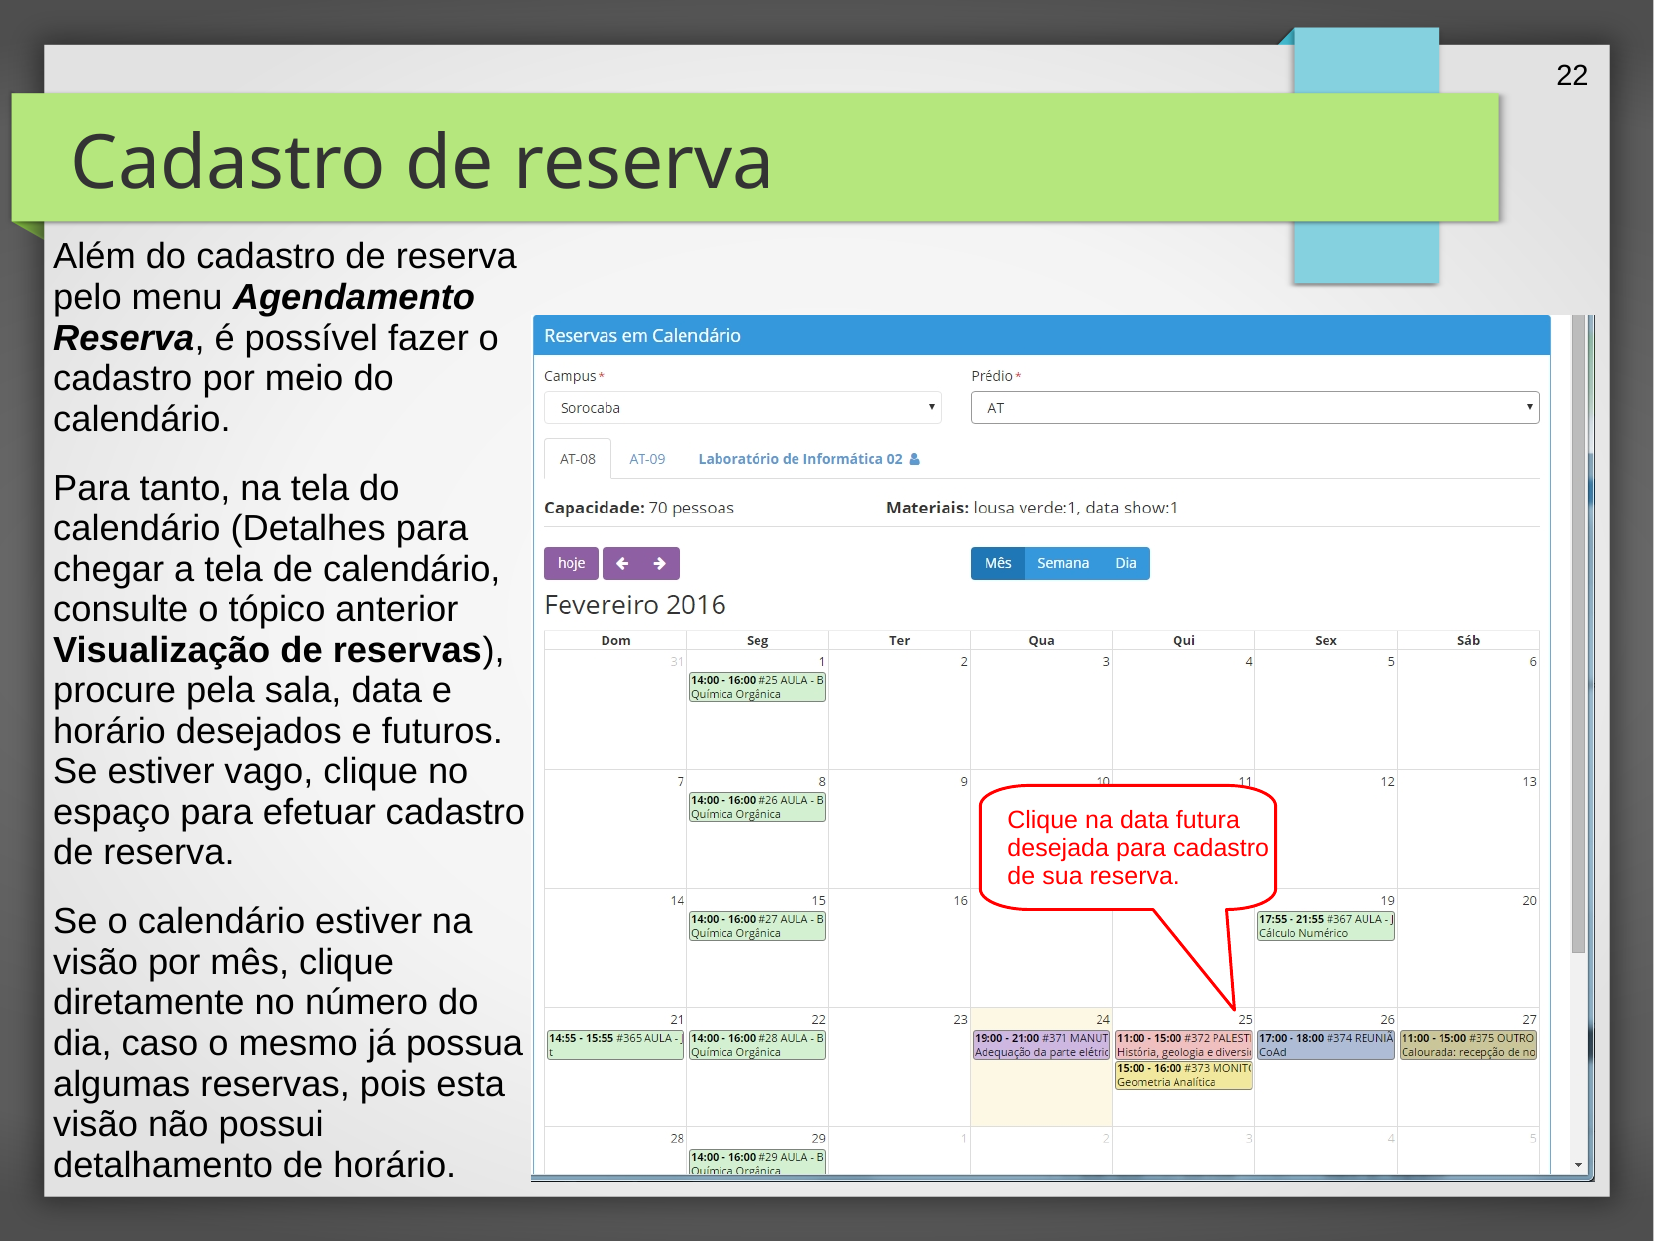

22
# Cadastro de reserva
Além do cadastro de reserva pelo menu Agendamento Reserva, é possível fazer o cadastro por meio do calendário.
Para tanto, na tela do calendário (Detalhes para chegar a tela de calendário, consulte o tópico anterior Visualização de reservas), procure pela sala, data e horário desejados e futuros. Se estiver vago, clique no espaço para efetuar cadastro de reserva.
Se o calendário estiver na visão por mês, clique diretamente no número do dia, caso o mesmo já possua algumas reservas, pois esta visão não possui detalhamento de horário.
Clique na data futura
desejada para cadastro
de sua reserva.